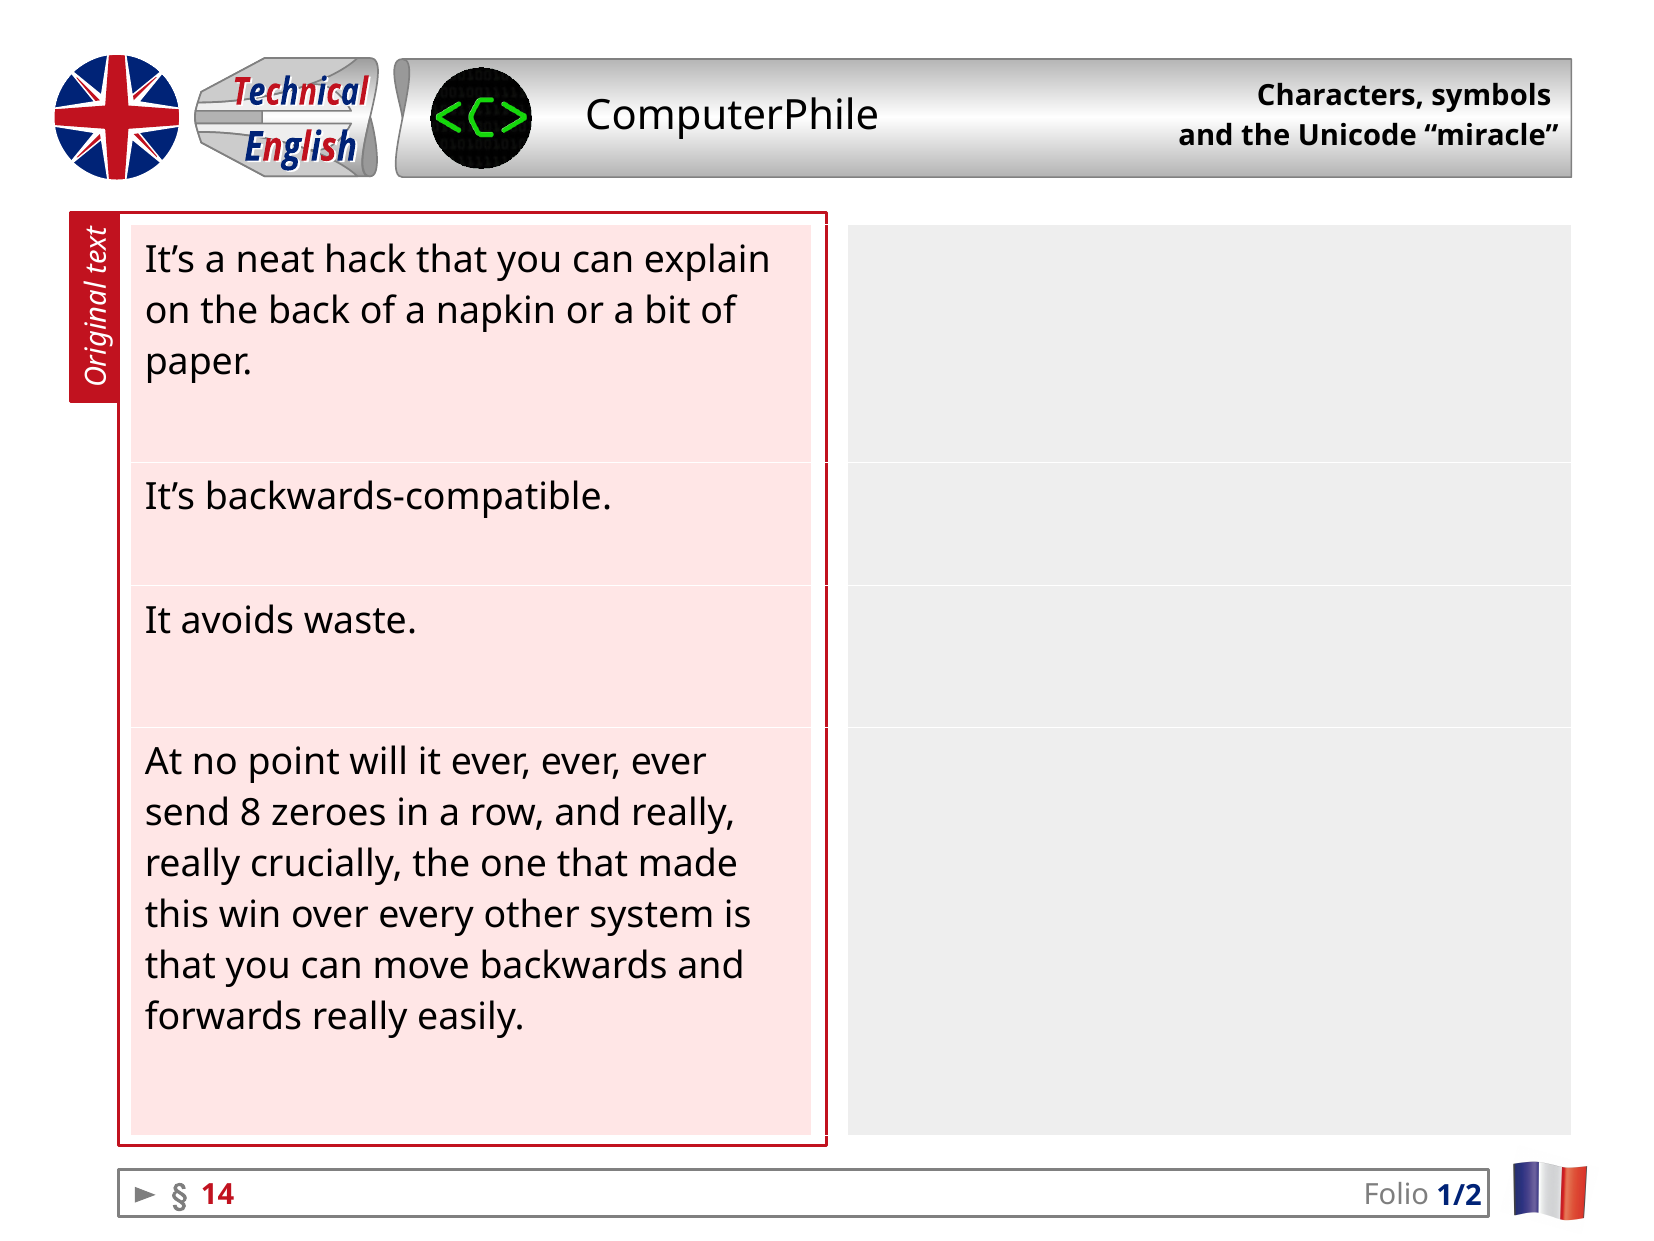

#
| It’s a neat hack that you can explain on the back of a napkin or a bit of paper. | | |
| --- | --- | --- |
| It’s backwards-compatible. | | |
| It avoids waste. | | |
| At no point will it ever, ever, ever send 8 zeroes in a row, and really, really crucially, the one that made this win over every other system is that you can move backwards and forwards really easily. | | |
14
1/2